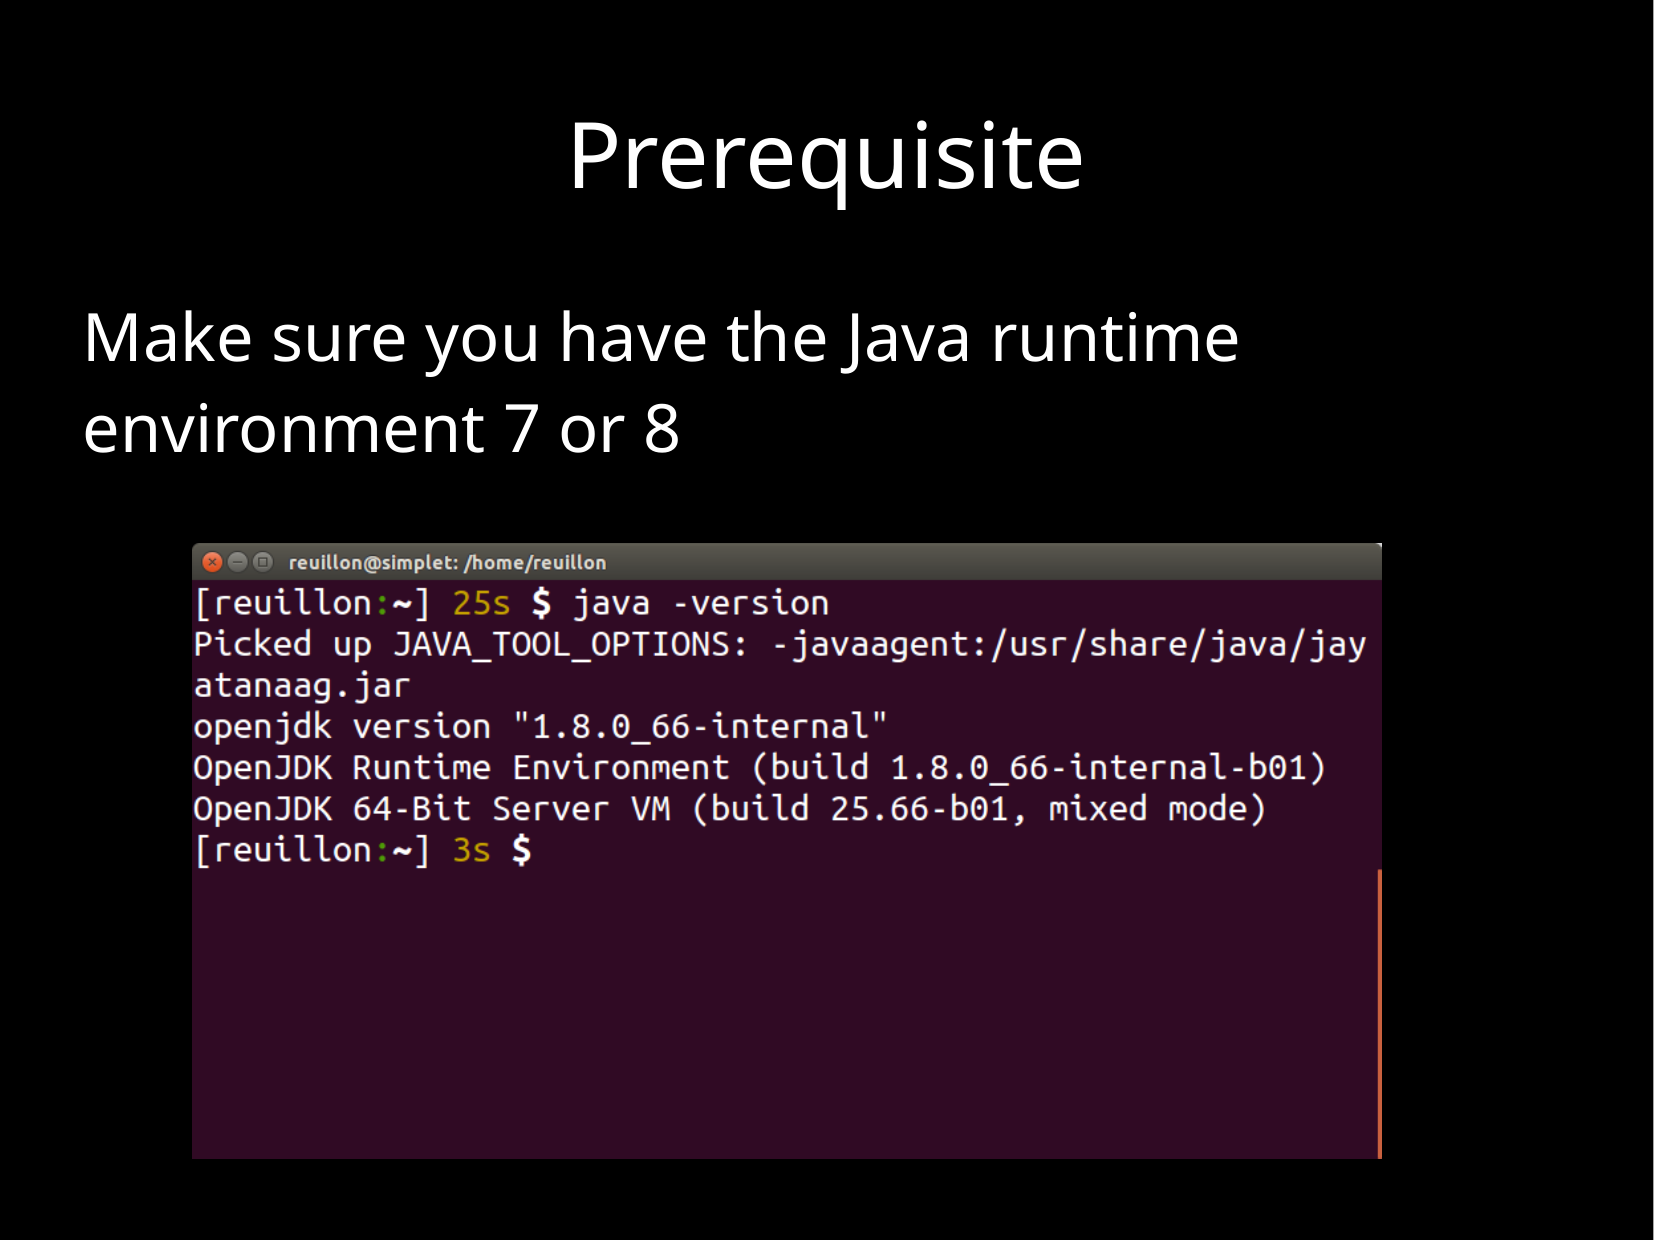

# Prerequisite
Make sure you have the Java runtime environment 7 or 8